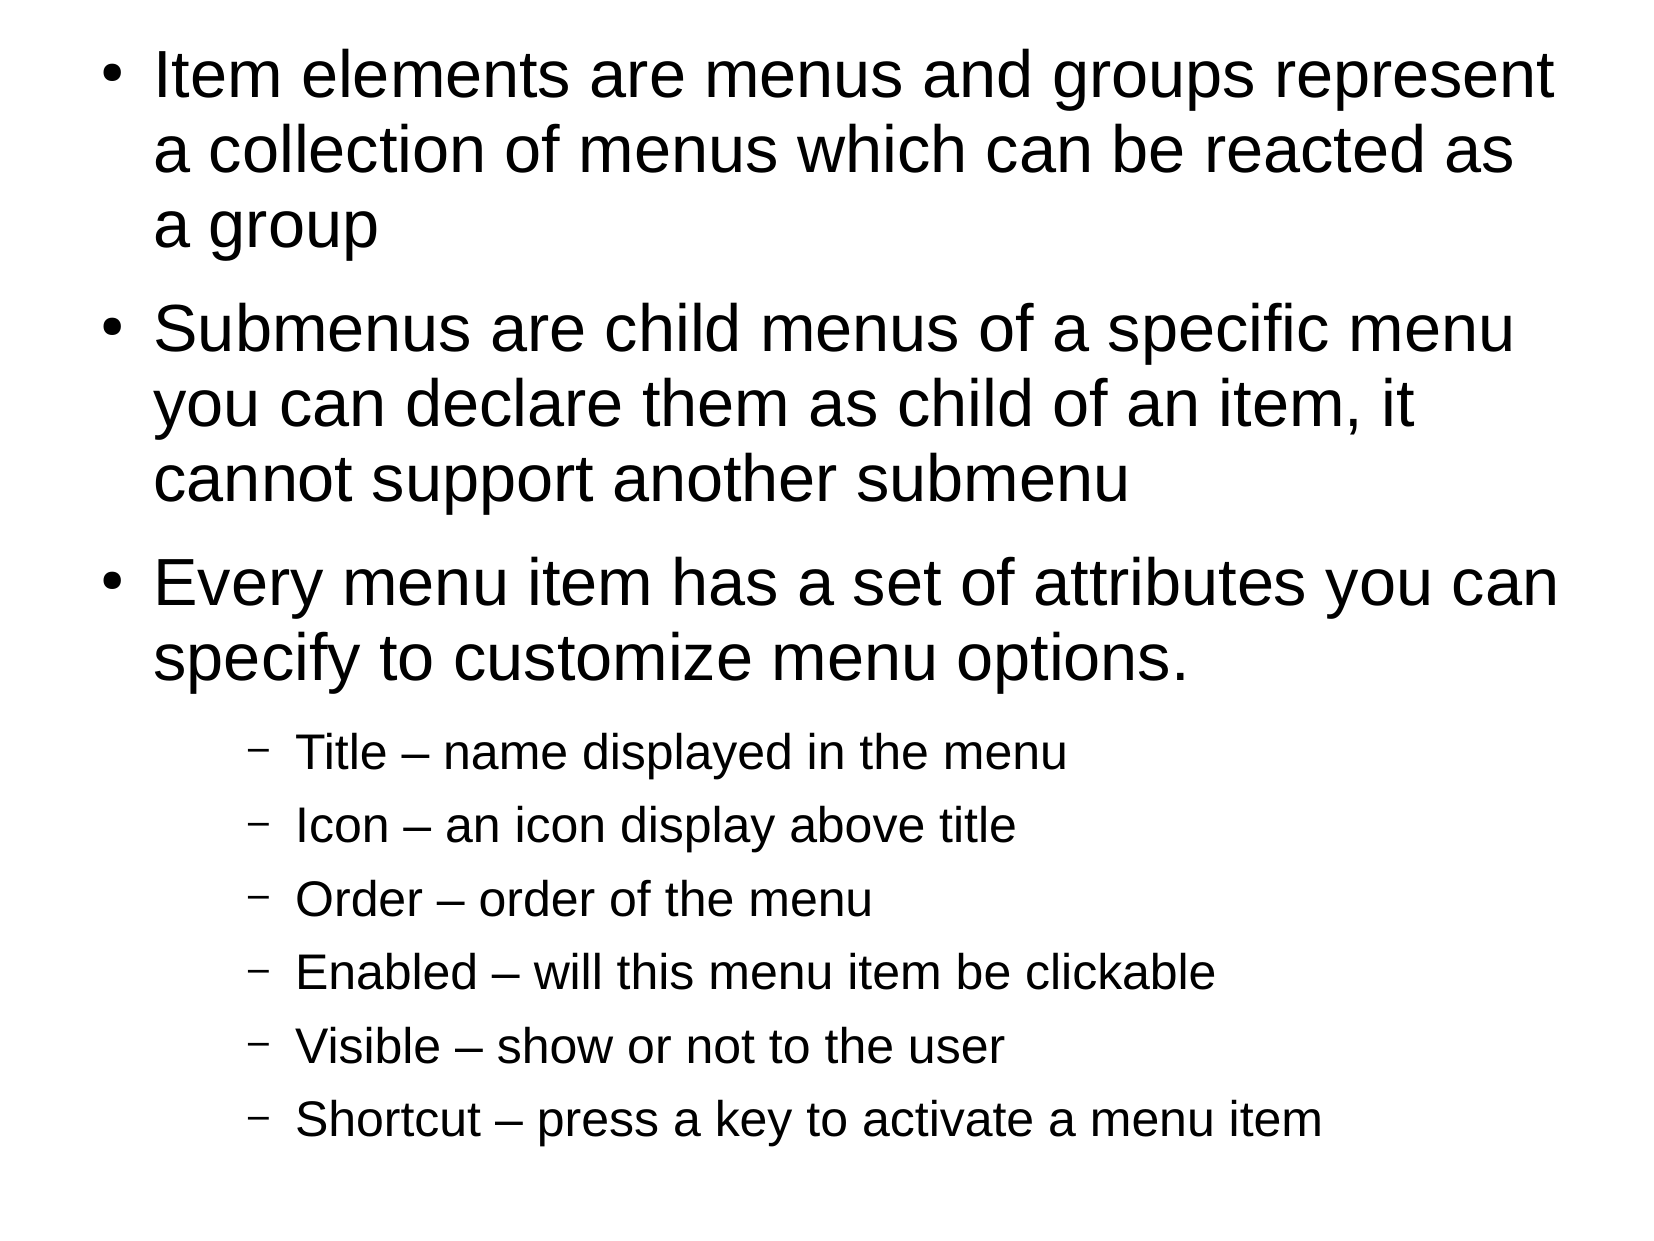

# Item elements are menus and groups represent a collection of menus which can be reacted as a group
Submenus are child menus of a specific menu you can declare them as child of an item, it cannot support another submenu
Every menu item has a set of attributes you can specify to customize menu options.
Title – name displayed in the menu
Icon – an icon display above title
Order – order of the menu
Enabled – will this menu item be clickable
Visible – show or not to the user
Shortcut – press a key to activate a menu item